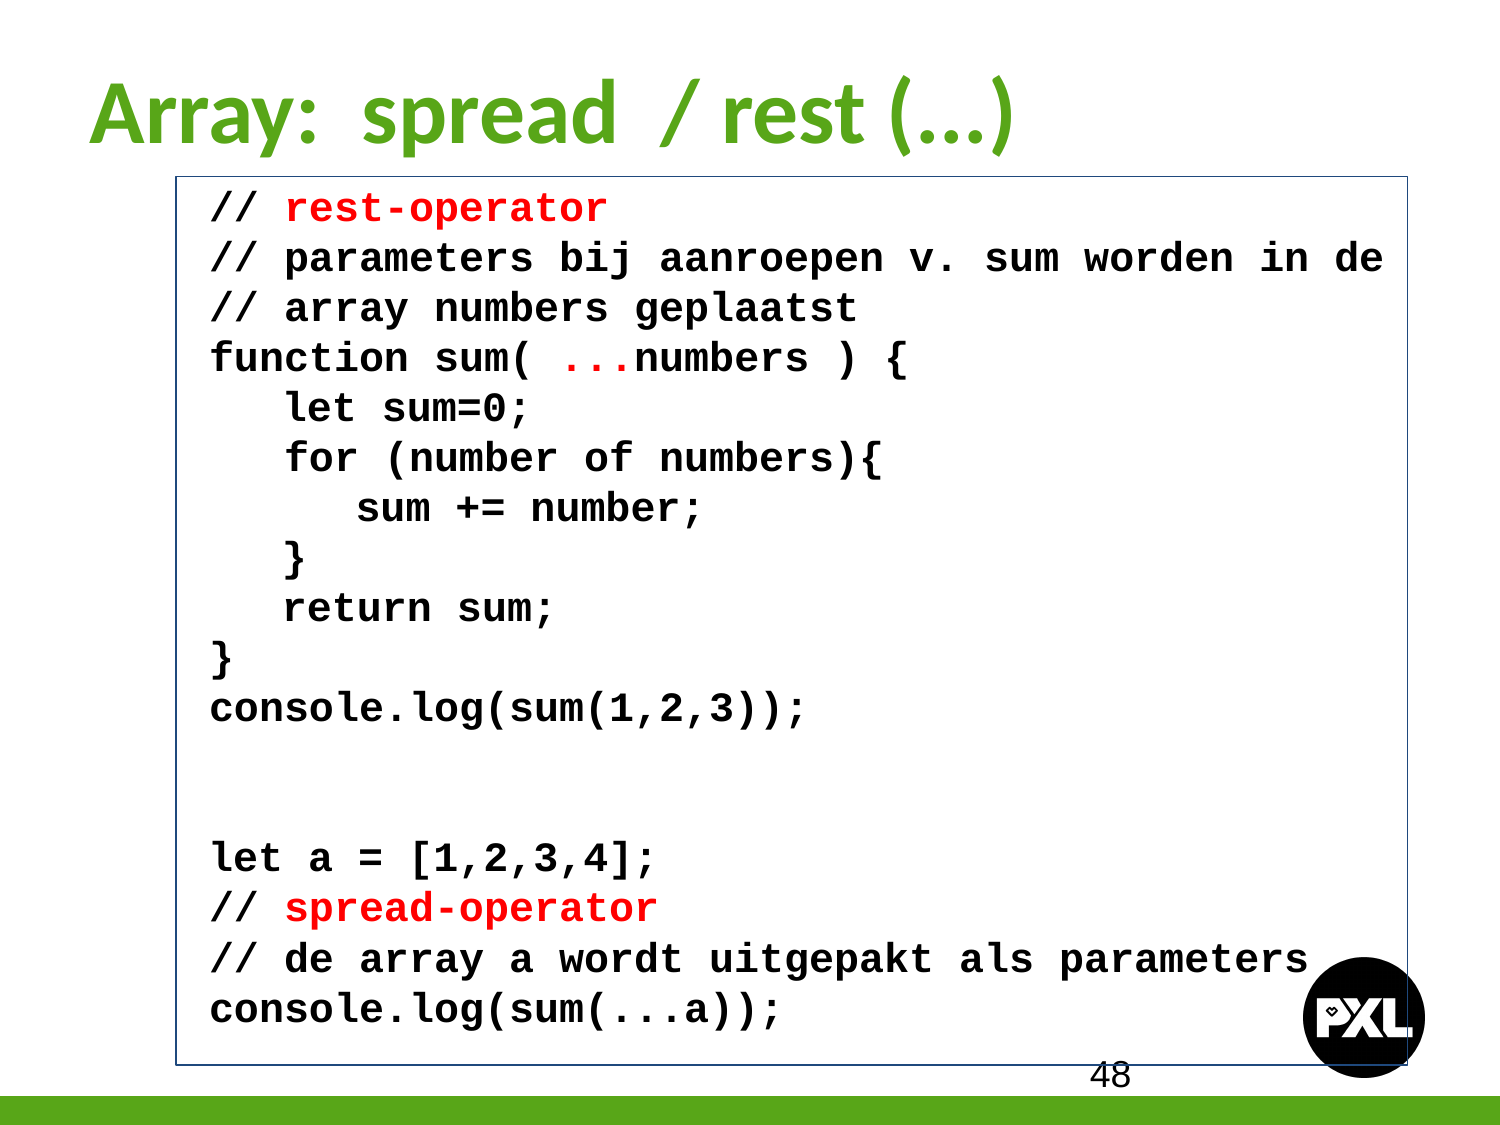

Array: spread / rest (...)
// rest-operator
// parameters bij aanroepen v. sum worden in de
// array numbers geplaatst
function sum( ...numbers ) {
		let sum=0;
for (number of numbers){
			sum += number;
		}
	return sum;
}
console.log(sum(1,2,3));
	let a = [1,2,3,4];
// spread-operator
// de array a wordt uitgepakt als parameters
console.log(sum(...a));